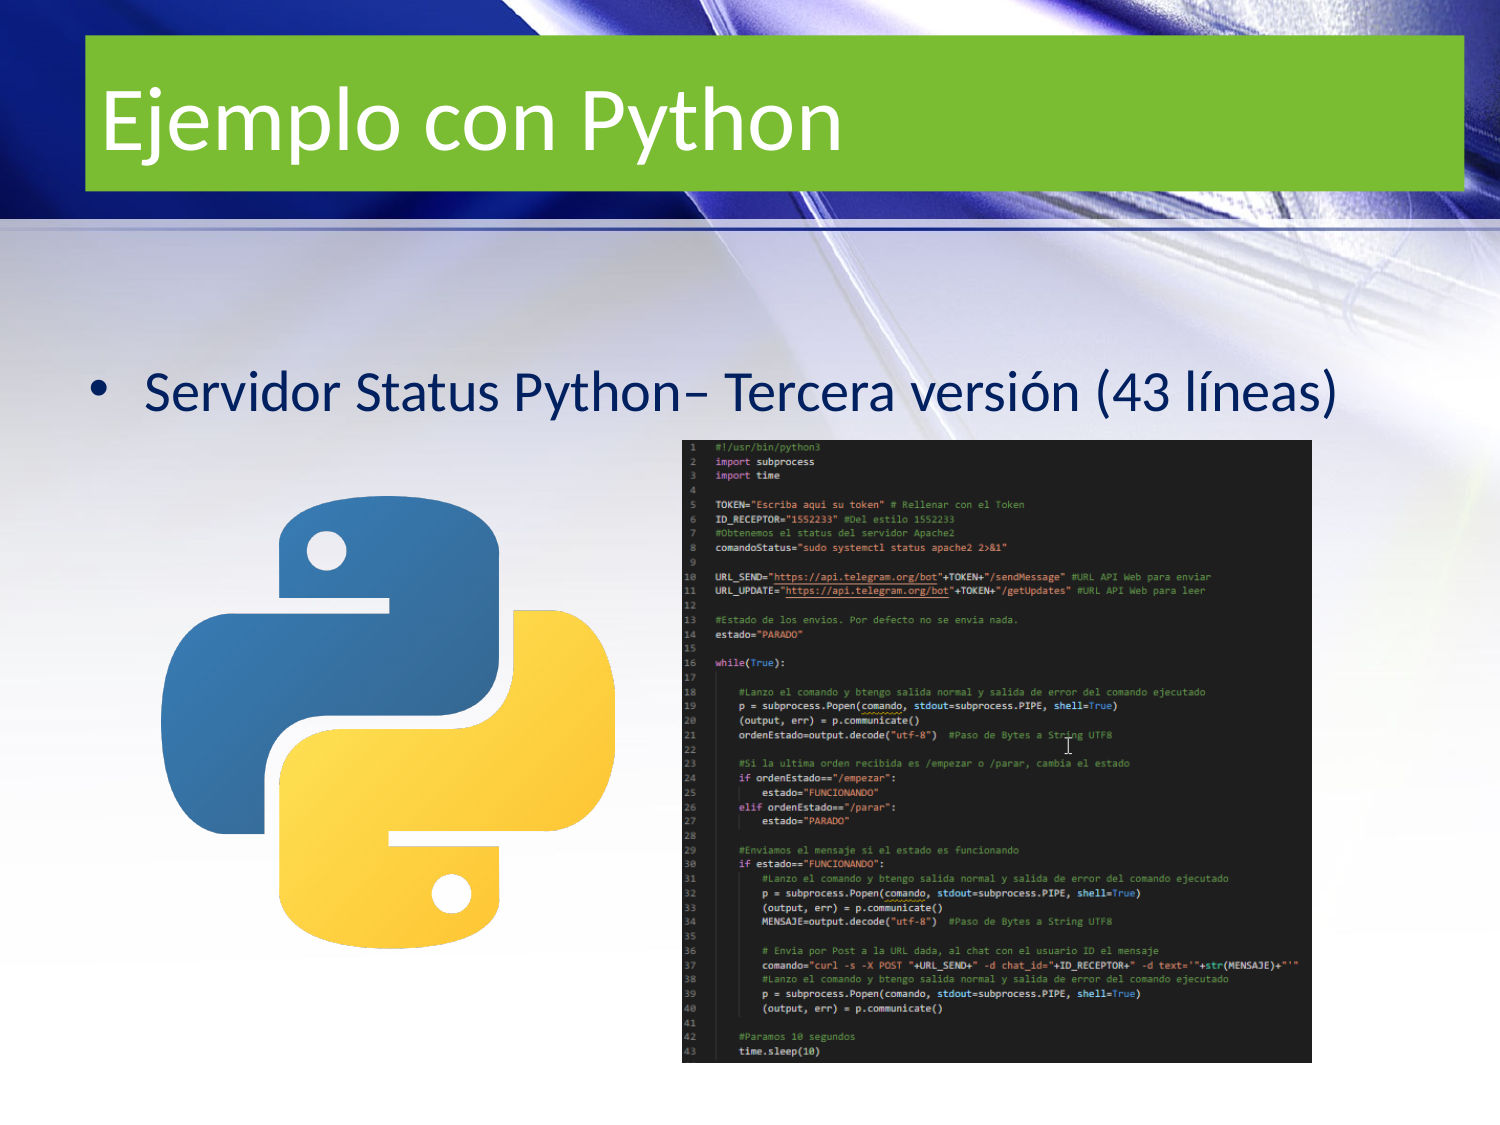

Ejemplo con Python
Servidor Status Python– Tercera versión (43 líneas)